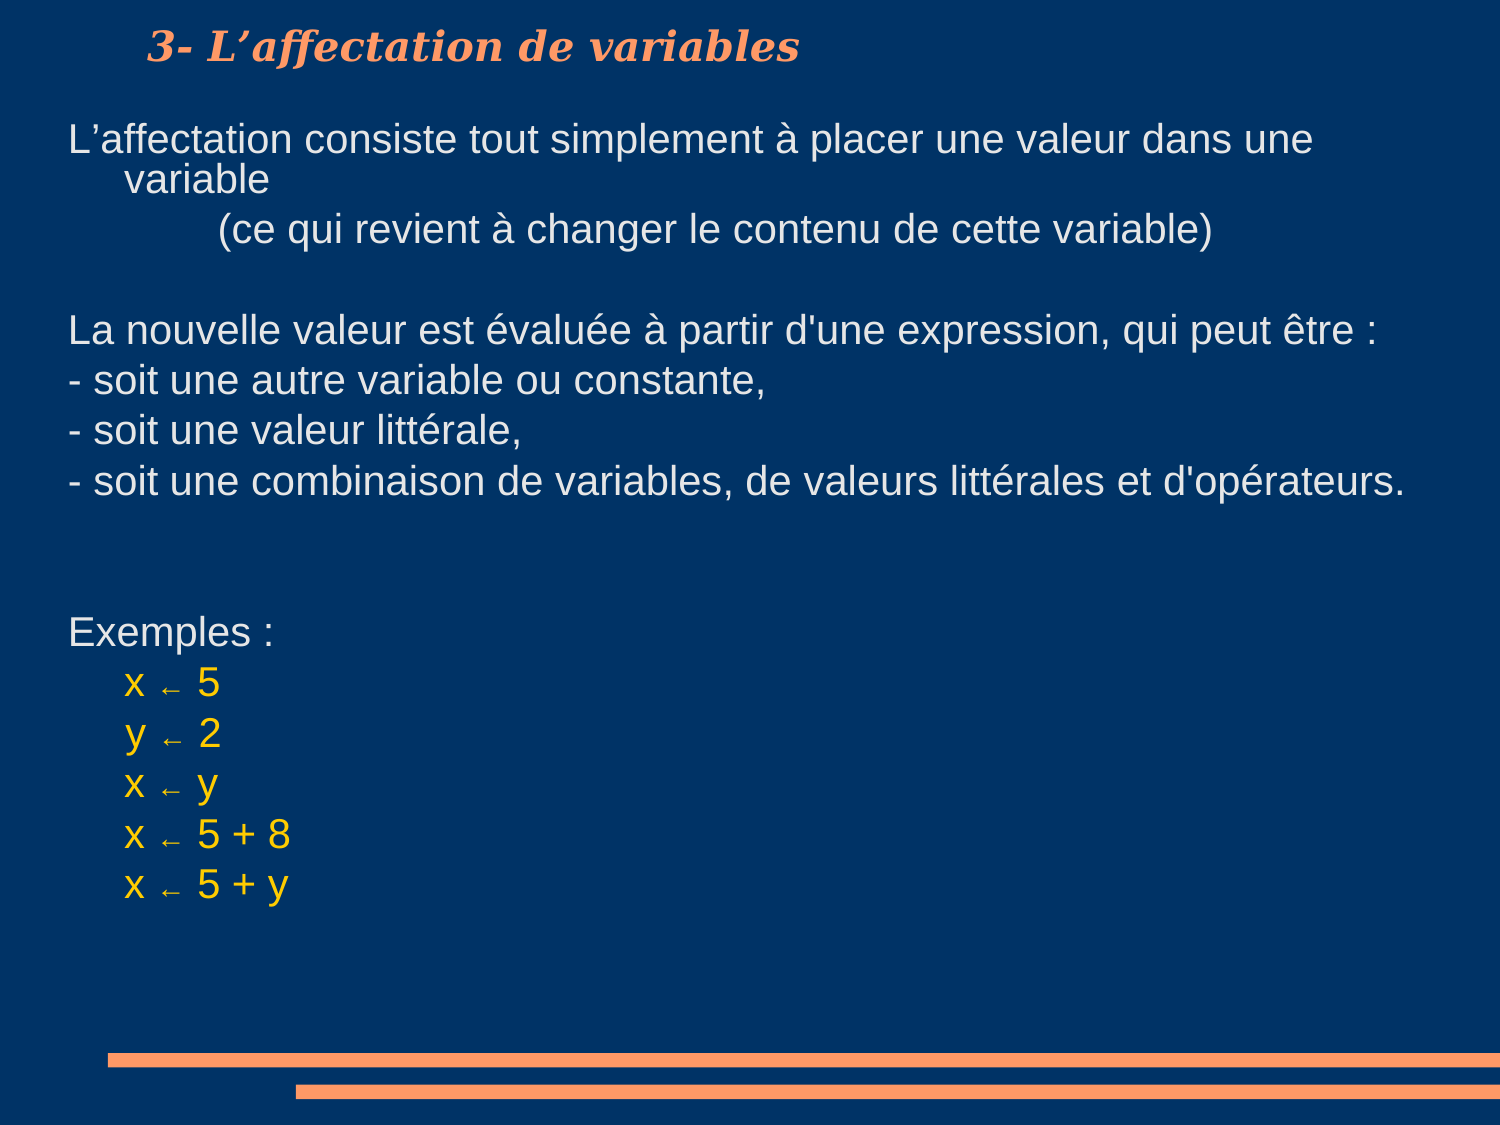

# 3- L’affectation de variables
L’affectation consiste tout simplement à placer une valeur dans une variable
		(ce qui revient à changer le contenu de cette variable)
La nouvelle valeur est évaluée à partir d'une expression, qui peut être :
- soit une autre variable ou constante,
- soit une valeur littérale,
- soit une combinaison de variables, de valeurs littérales et d'opérateurs.
Exemples :
	x ← 5
 y ← 2
	x ← y
	x ← 5 + 8
	x ← 5 + y